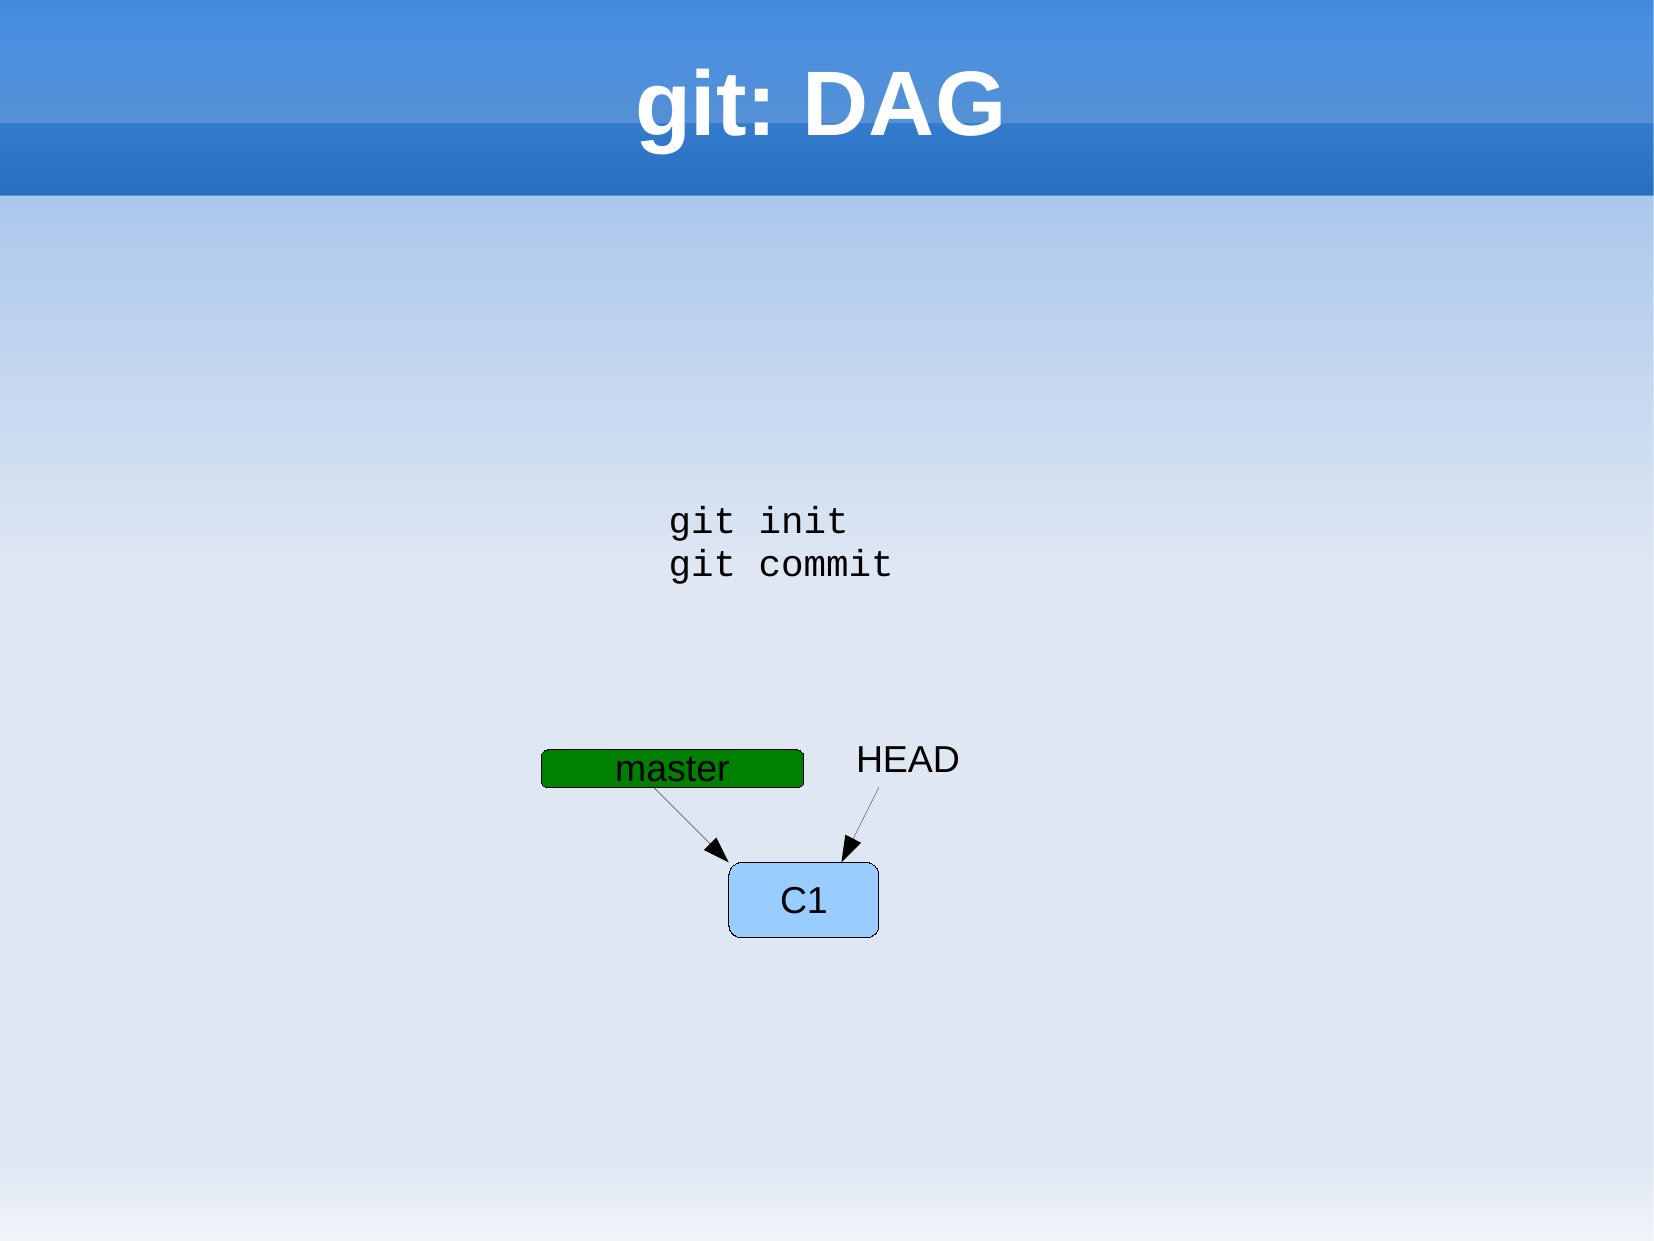

# git: DAG
git init
git commit
HEAD
master
C1
C1